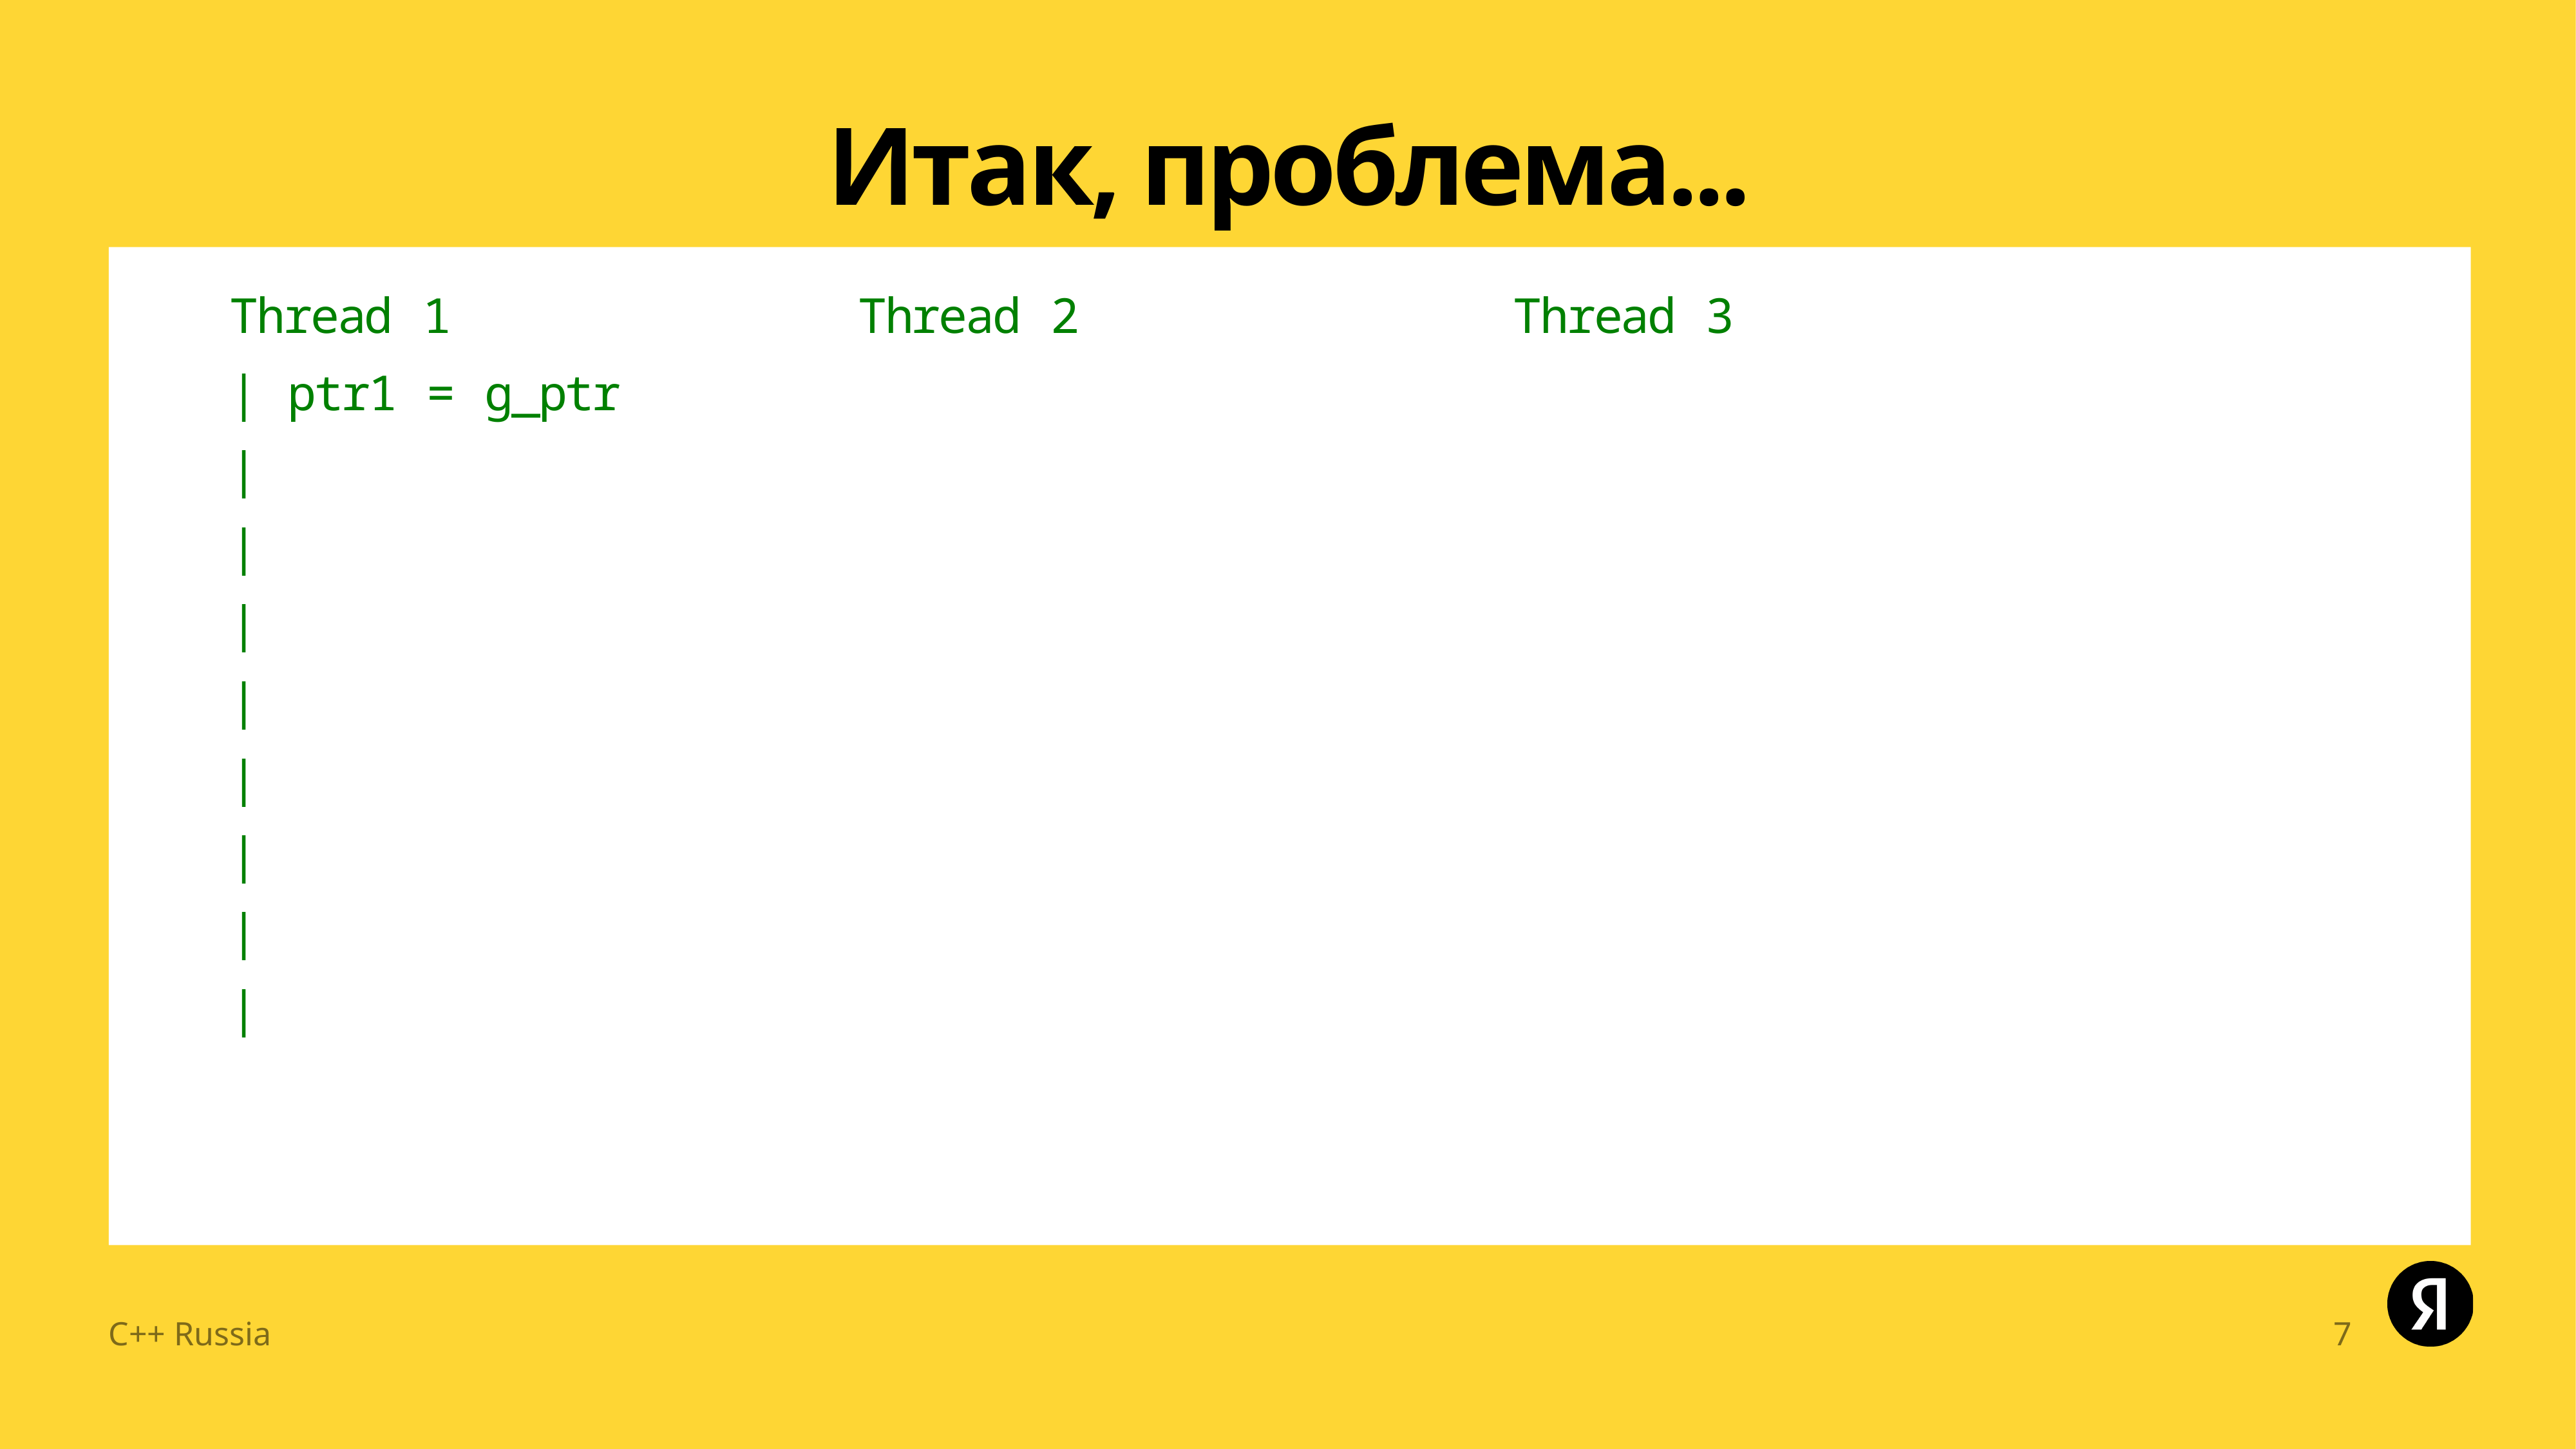

Итак, проблема...
# Thread 1 Thread 2 Thread 3
 | ptr1 = g_ptr
 |
 |
 |
 |
 |
 |
 |
 |
C++ Russia
7